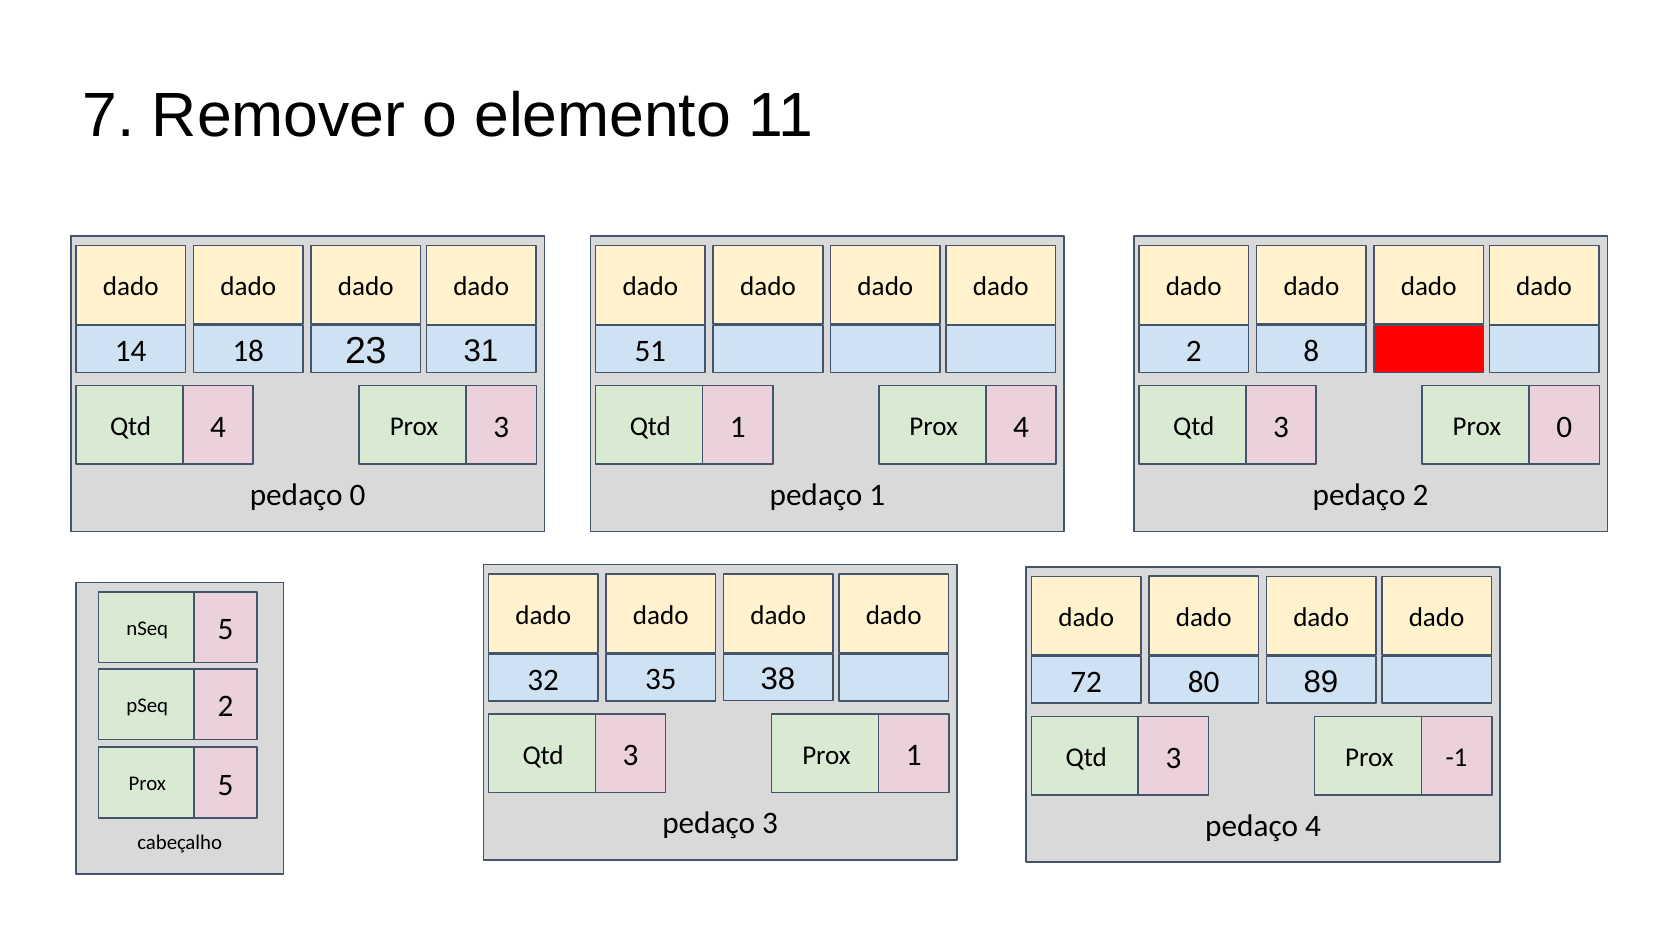

# 7. Remover o elemento 11
pedaço 0
pedaço 0
pedaço 0
pedaço 1
pedaço 2
dado
dado
dado
dado
dado
dado
dado
dado
dado
dado
dado
dado
dado
dado
dado
dado
dado
dado
dado
dado
5
5
18
8
23
11
3
3
14
31
51
2
Qtd
Qtd
Qtd
2
2
4
Prox
Prox
Prox
3
3
3
Qtd
1
Prox
4
Qtd
3
Prox
0
pedaço 3
pedaço 4
dado
dado
dado
dado
dado
dado
dado
dado
cabeçalho
nSeq
5
35
38
32
80
89
72
pSeq
2
Qtd
3
Prox
1
Qtd
3
Prox
-1
Prox
5